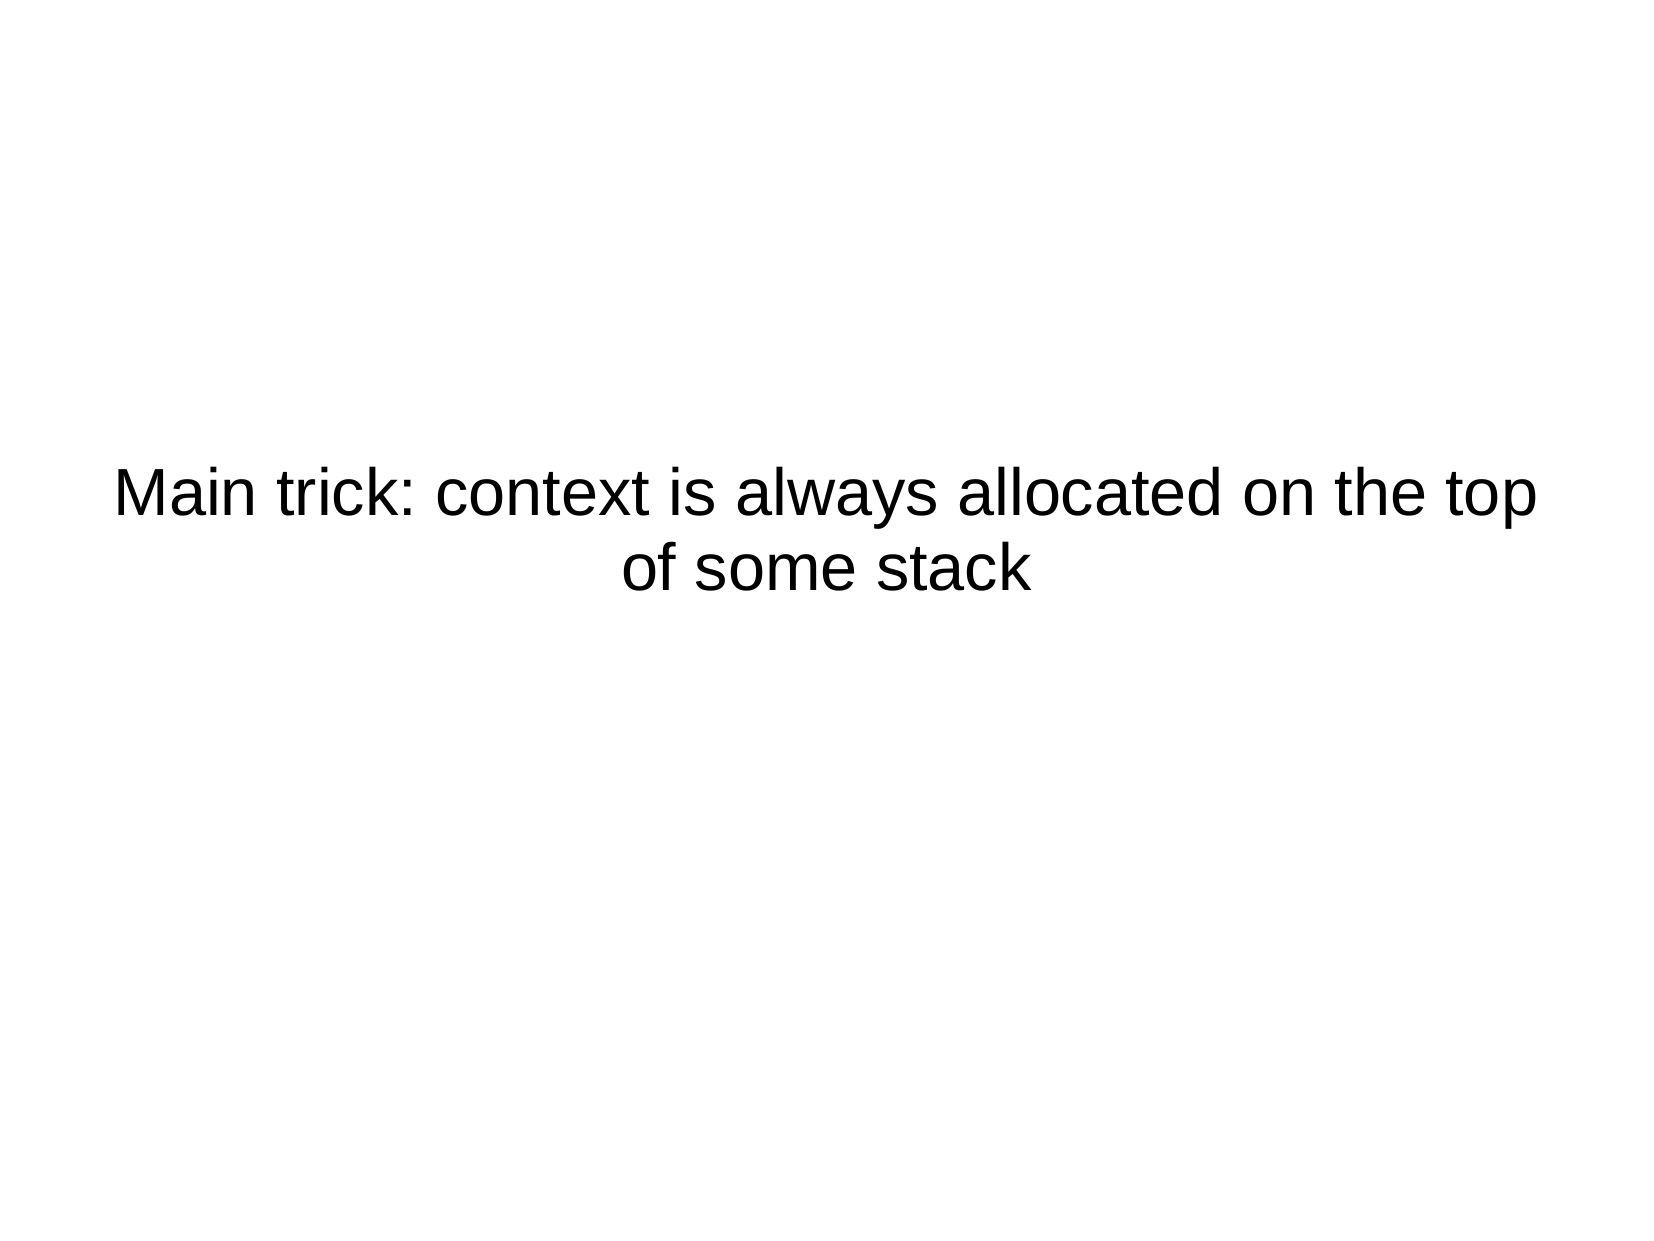

# Main trick: context is always allocated on the top of some stack